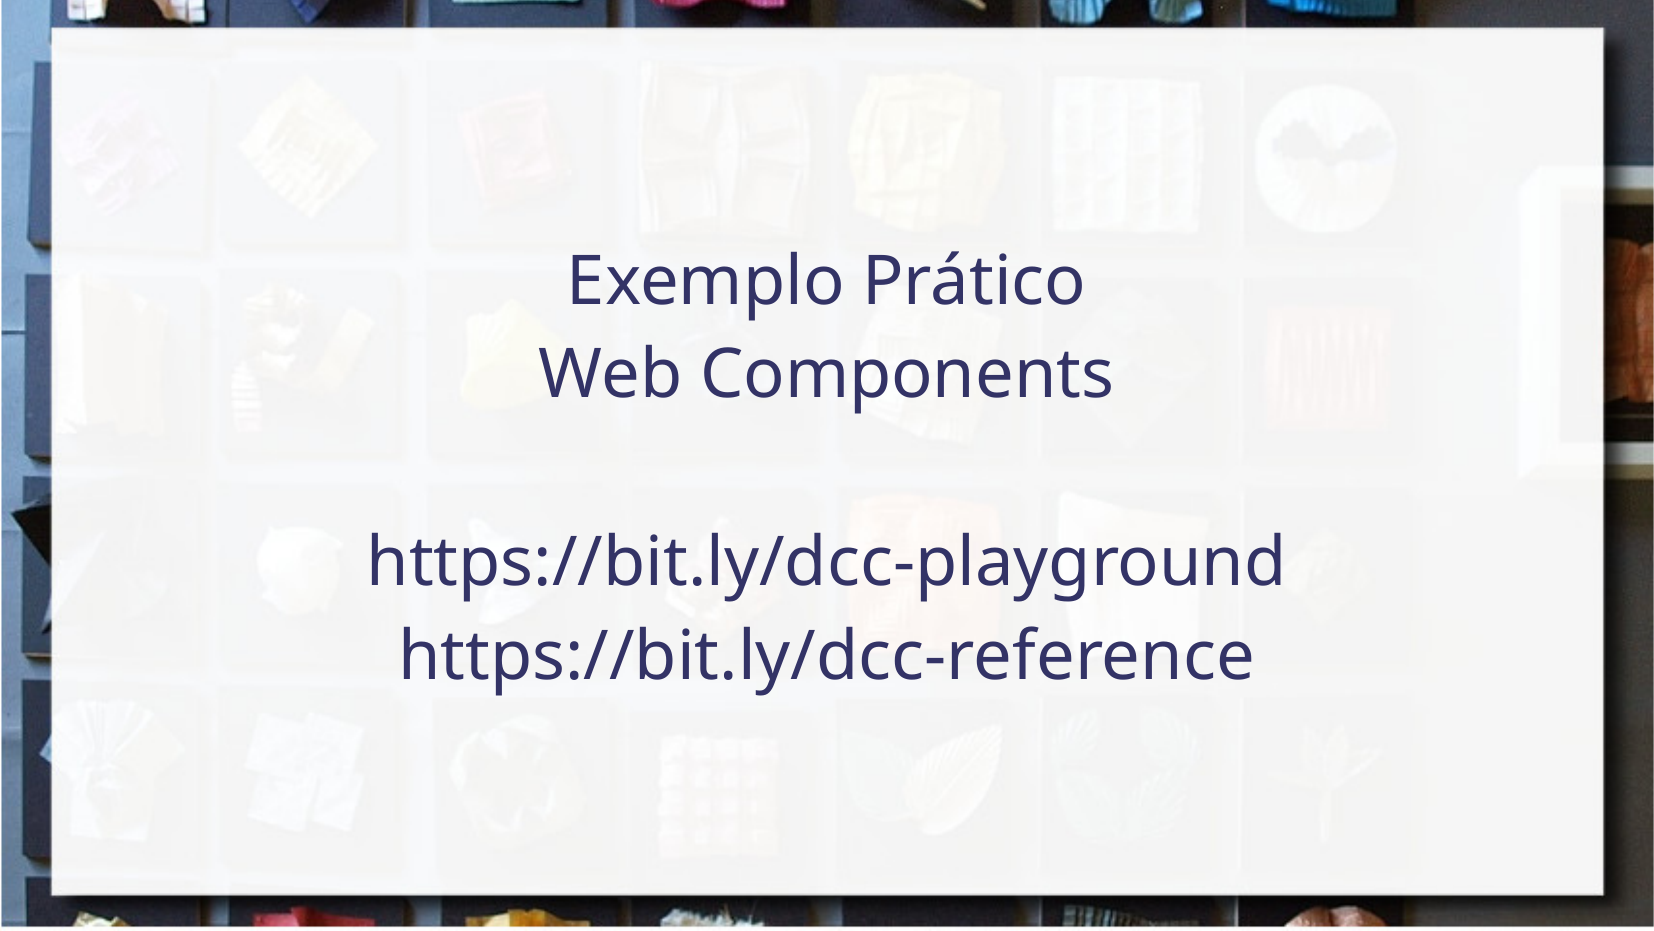

# Exemplo Prático Web Components https://bit.ly/dcc-playground https://bit.ly/dcc-reference